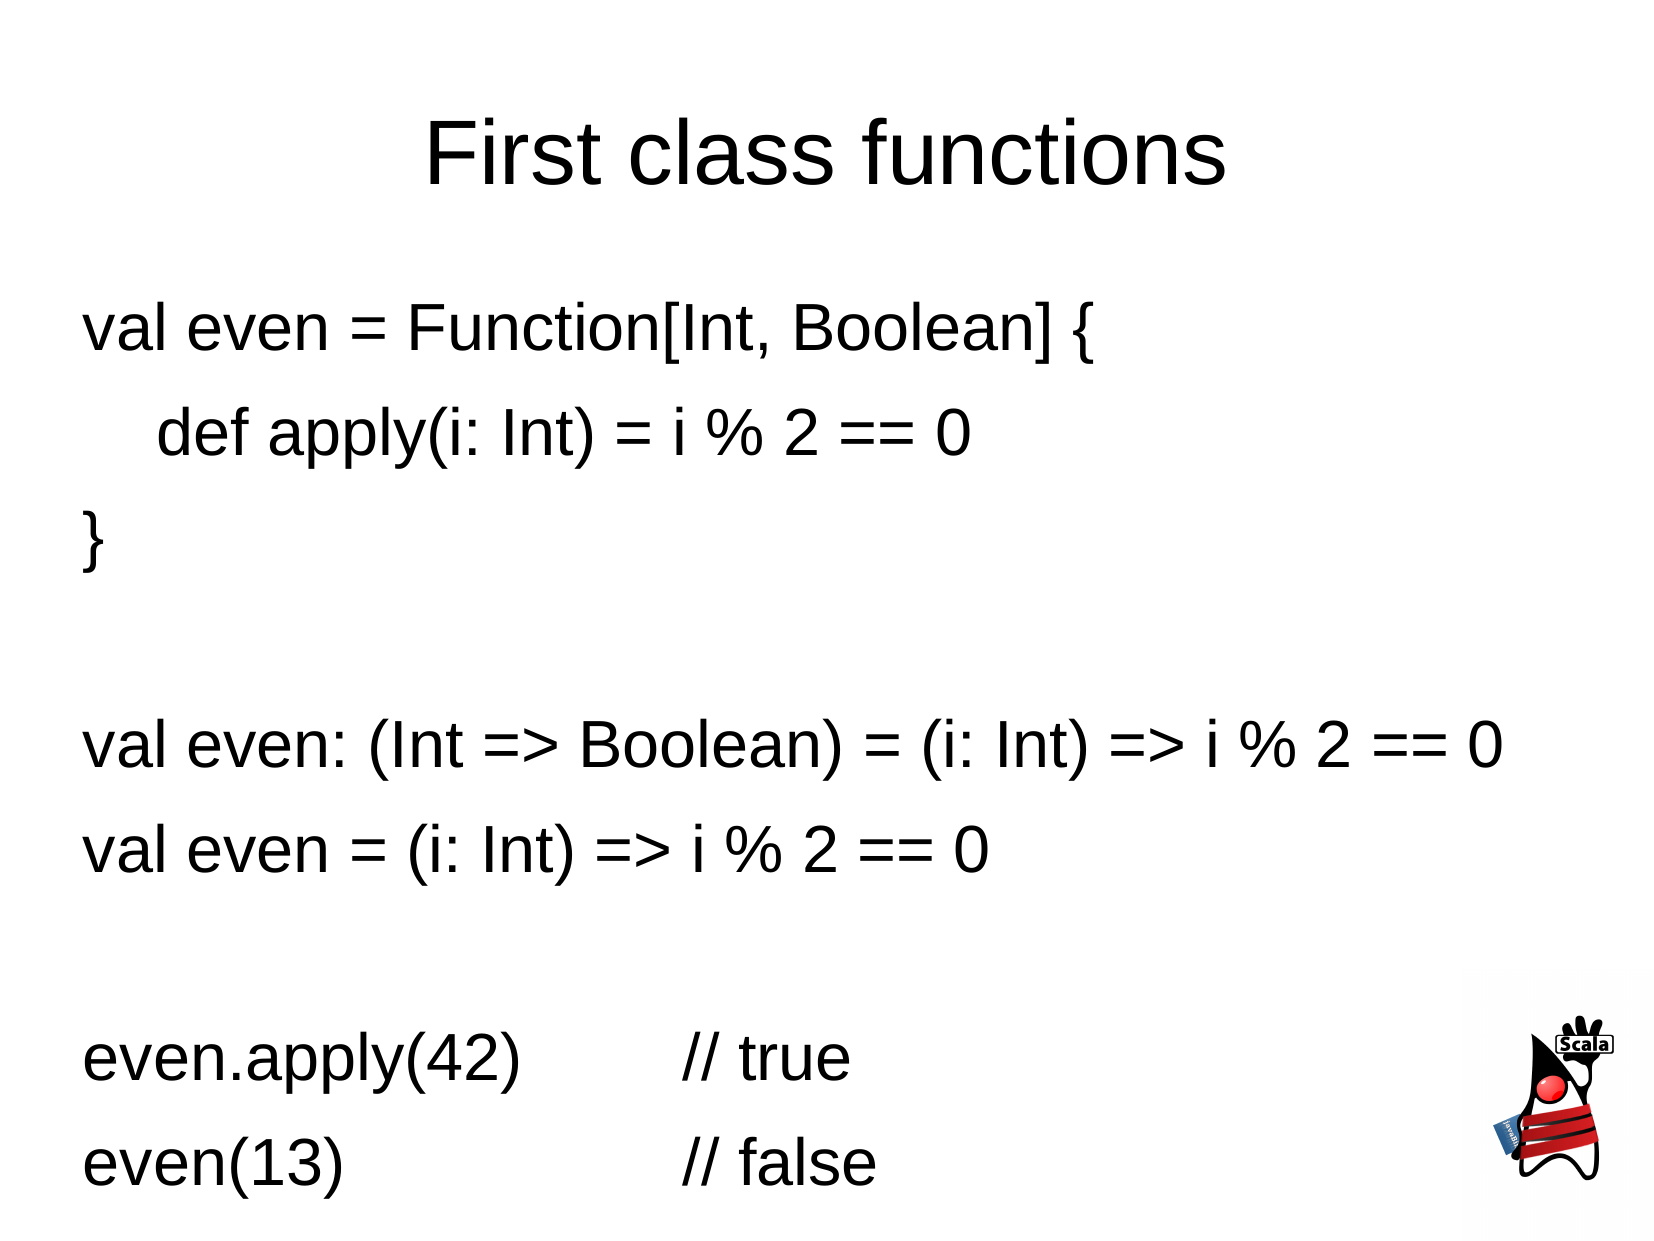

# First class functions
val even = Function[Int, Boolean] {
 def apply(i: Int) = i % 2 == 0
}
val even: (Int => Boolean) = (i: Int) => i % 2 == 0
val even = (i: Int) => i % 2 == 0
even.apply(42)			// true
even(13)					// false